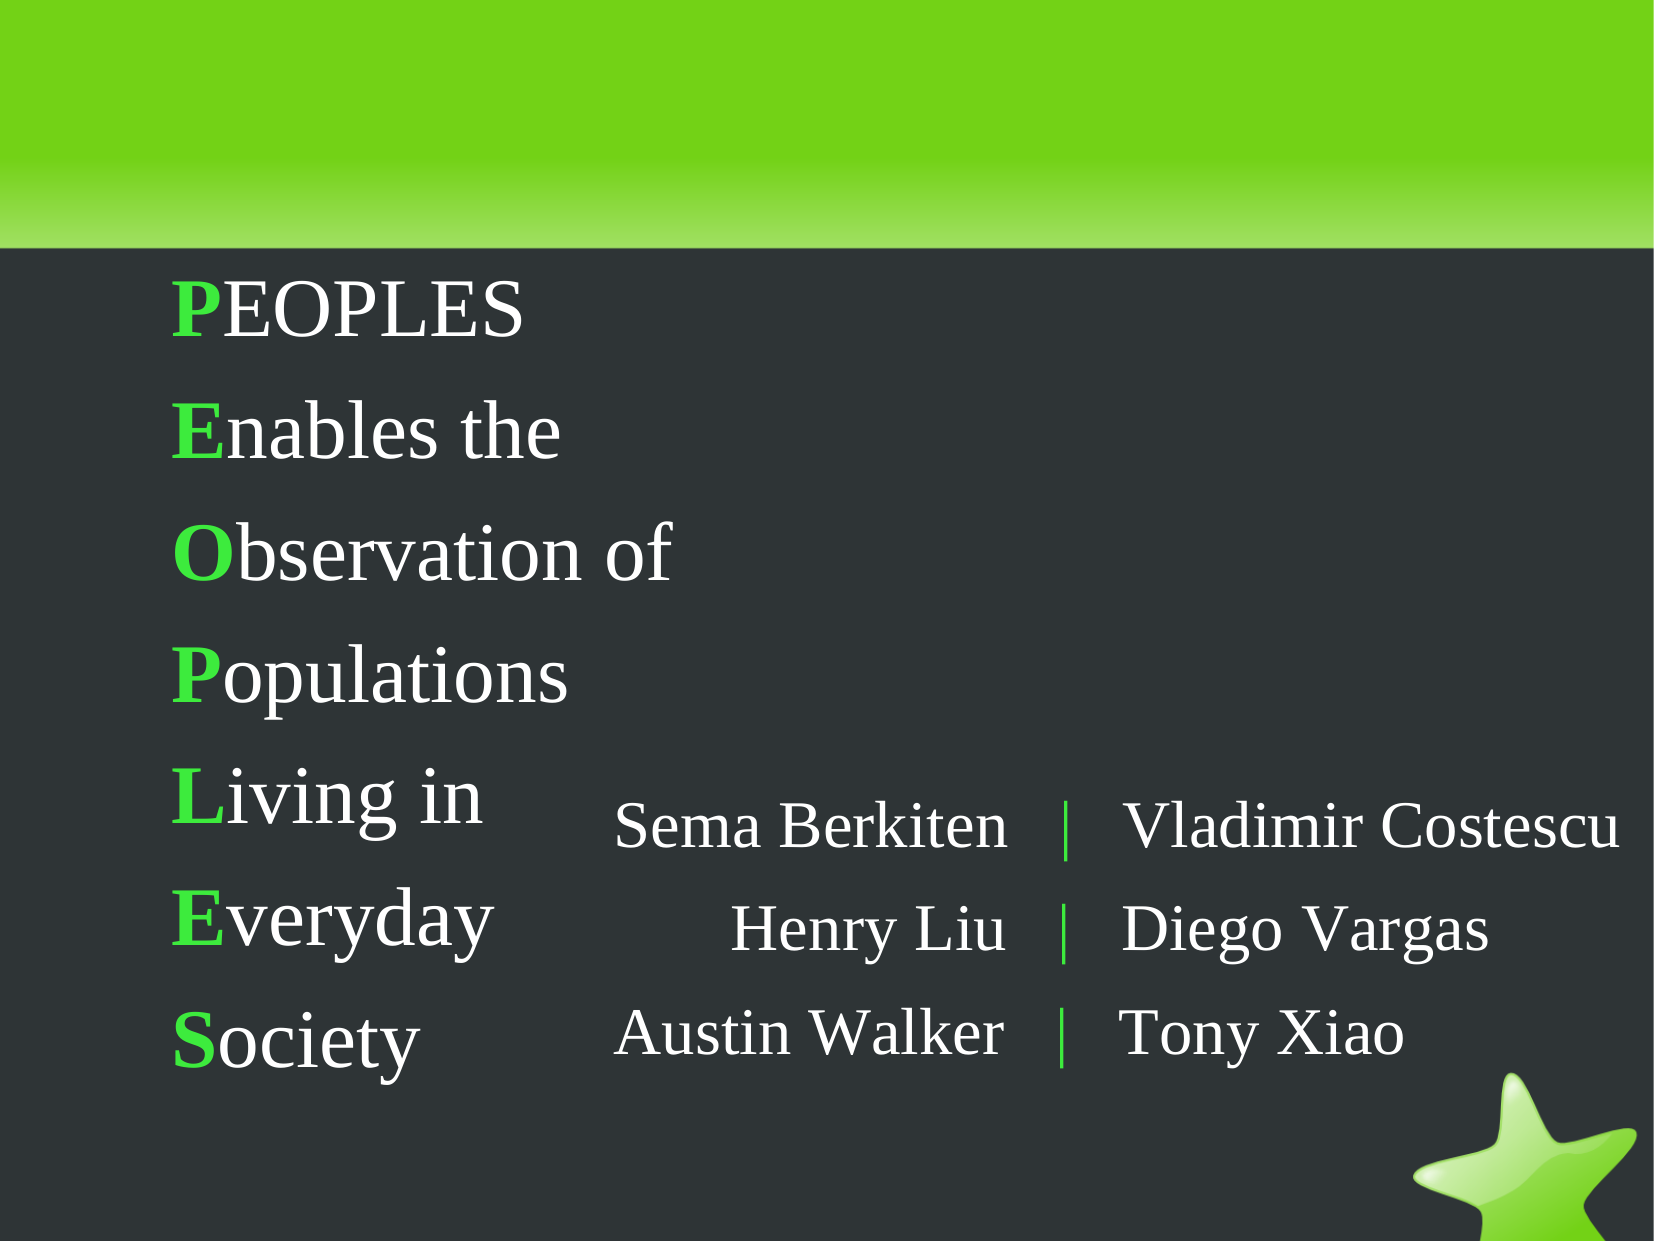

# PEOPLES
Enables the
Observation of
Populations
Living in
Everyday
Society
Sema Berkiten | Vladimir Costescu
 Henry Liu | Diego Vargas
Austin Walker | Tony Xiao